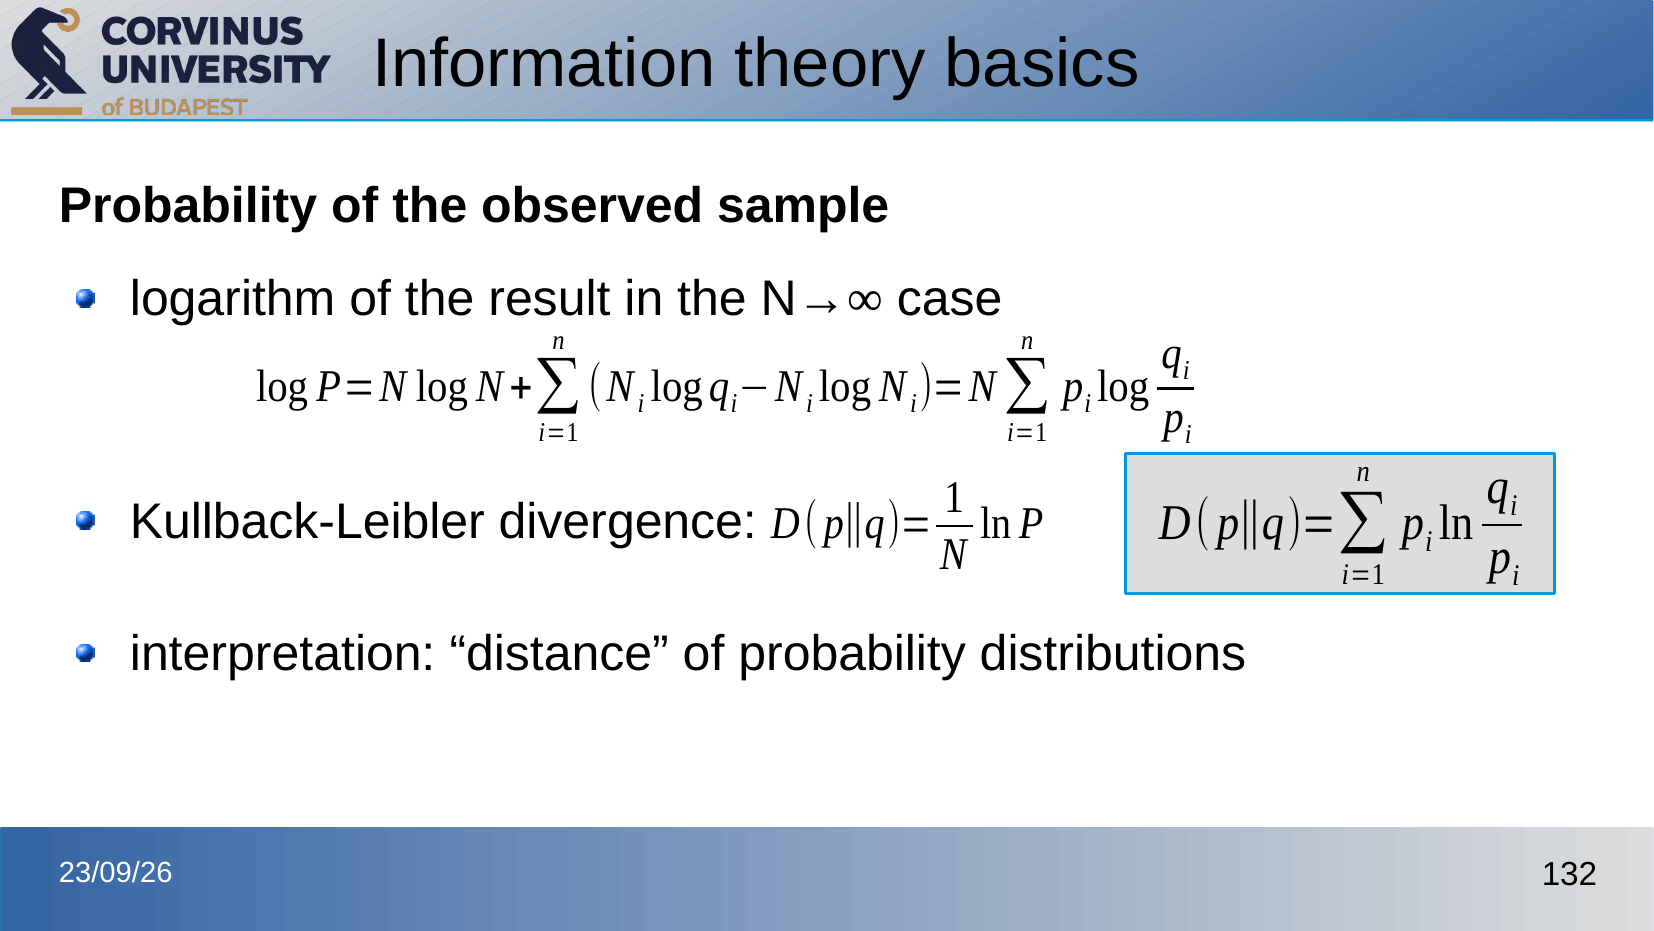

# Information theory basics
Probability of the observed sample
logarithm of the result in the N→∞ case
Kullback-Leibler divergence:
interpretation: “distance” of probability distributions